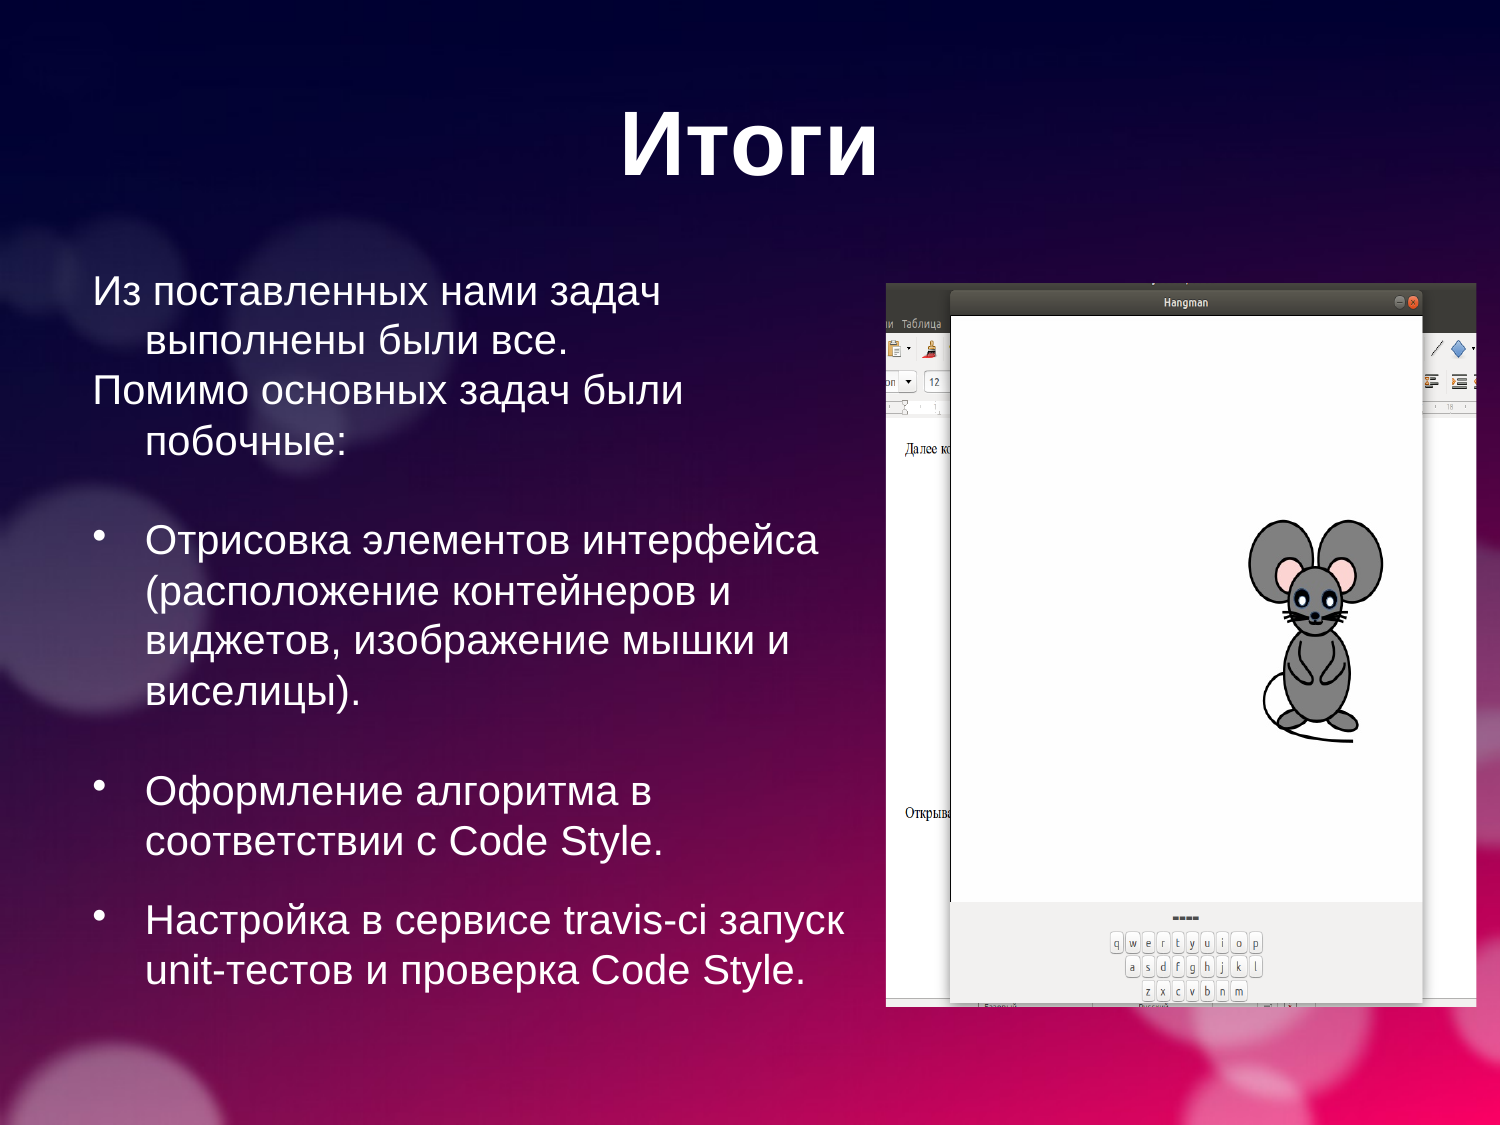

Итоги
Из поставленных нами задач выполнены были все.
Помимо основных задач были побочные:
Отрисовка элементов интерфейса (расположение контейнеров и виджетов, изображение мышки и виселицы).
Оформление алгоритма в соответствии с Code Style.
Настройка в сервисе travis-ci запуск unit-тестов и проверка Code Style.